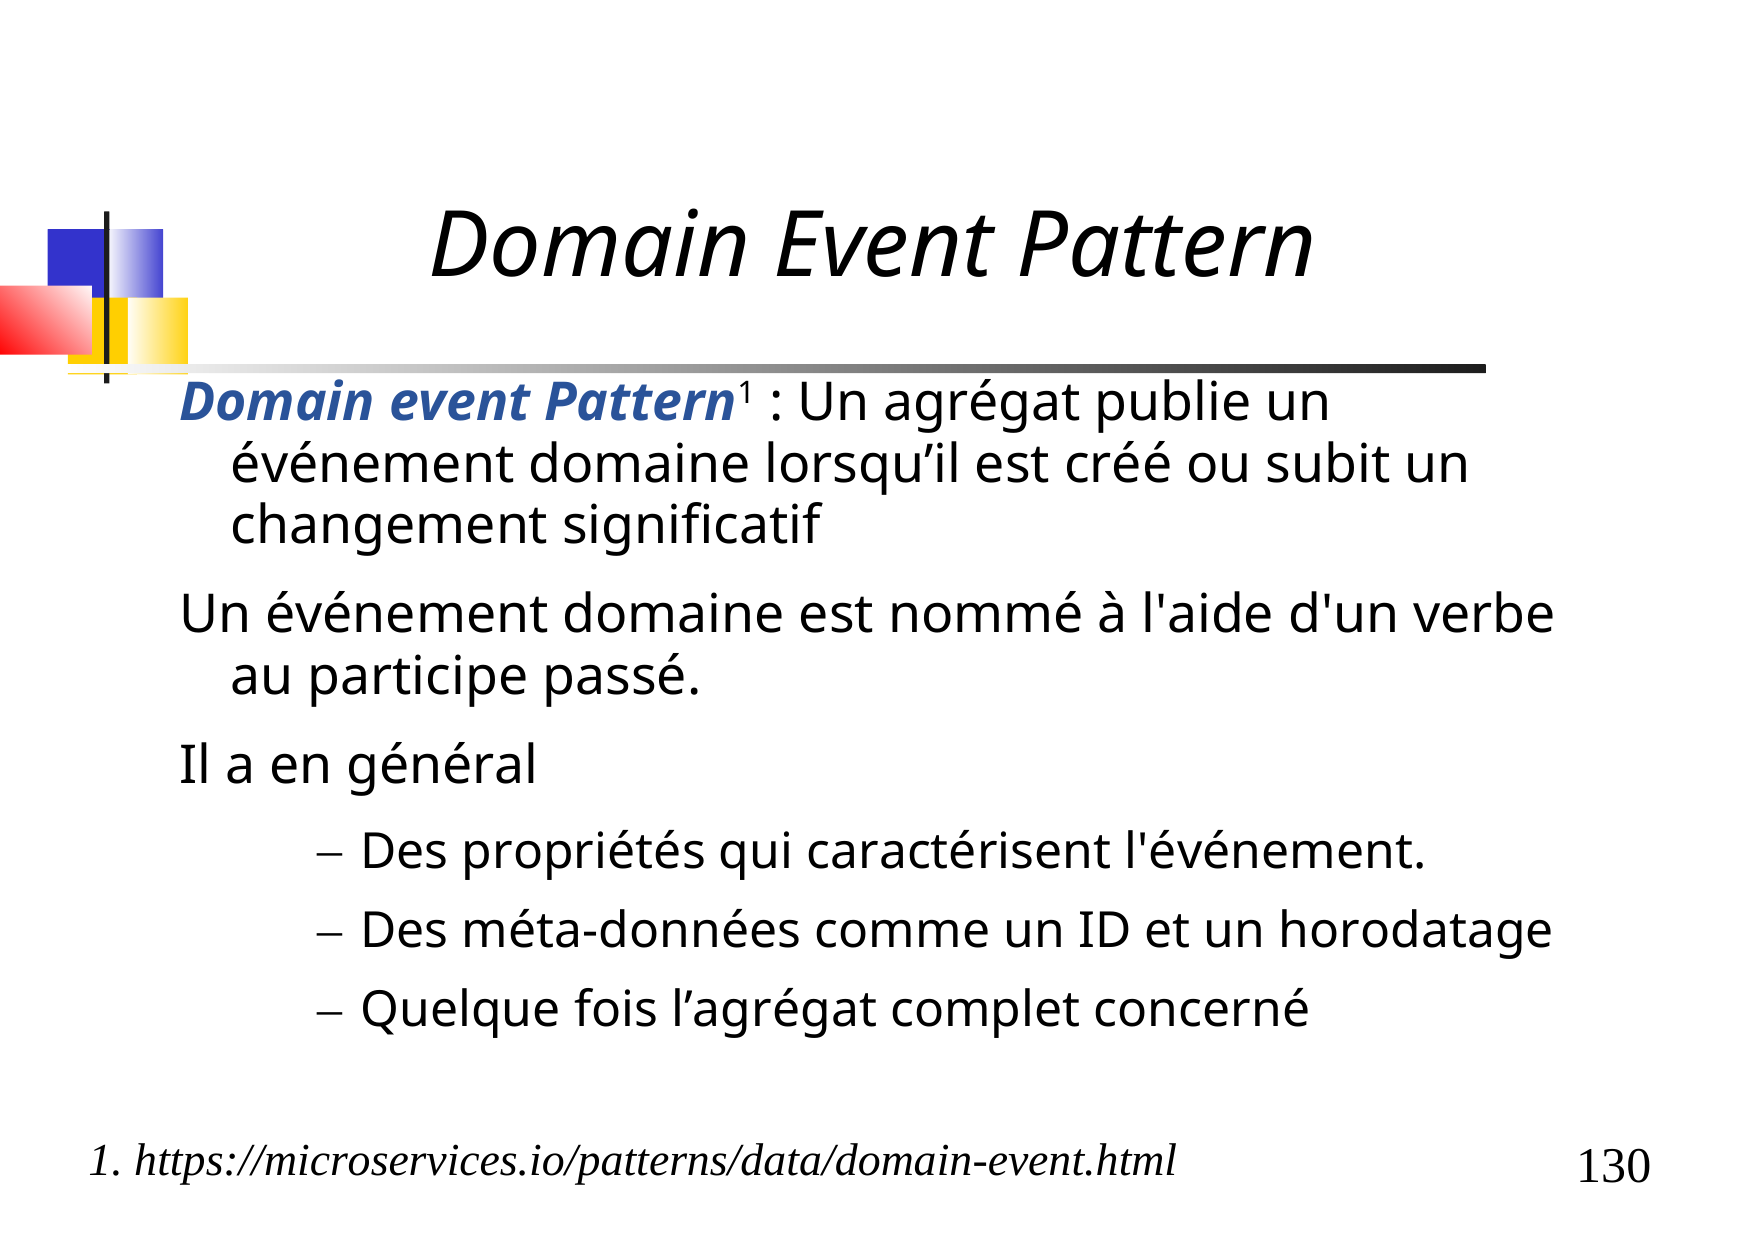

# Domain Event Pattern
Domain event Pattern1 : Un agrégat publie un événement domaine lorsqu’il est créé ou subit un changement significatif
Un événement domaine est nommé à l'aide d'un verbe au participe passé.
Il a en général
Des propriétés qui caractérisent l'événement.
Des méta-données comme un ID et un horodatage
Quelque fois l’agrégat complet concerné
1. https://microservices.io/patterns/data/domain-event.html